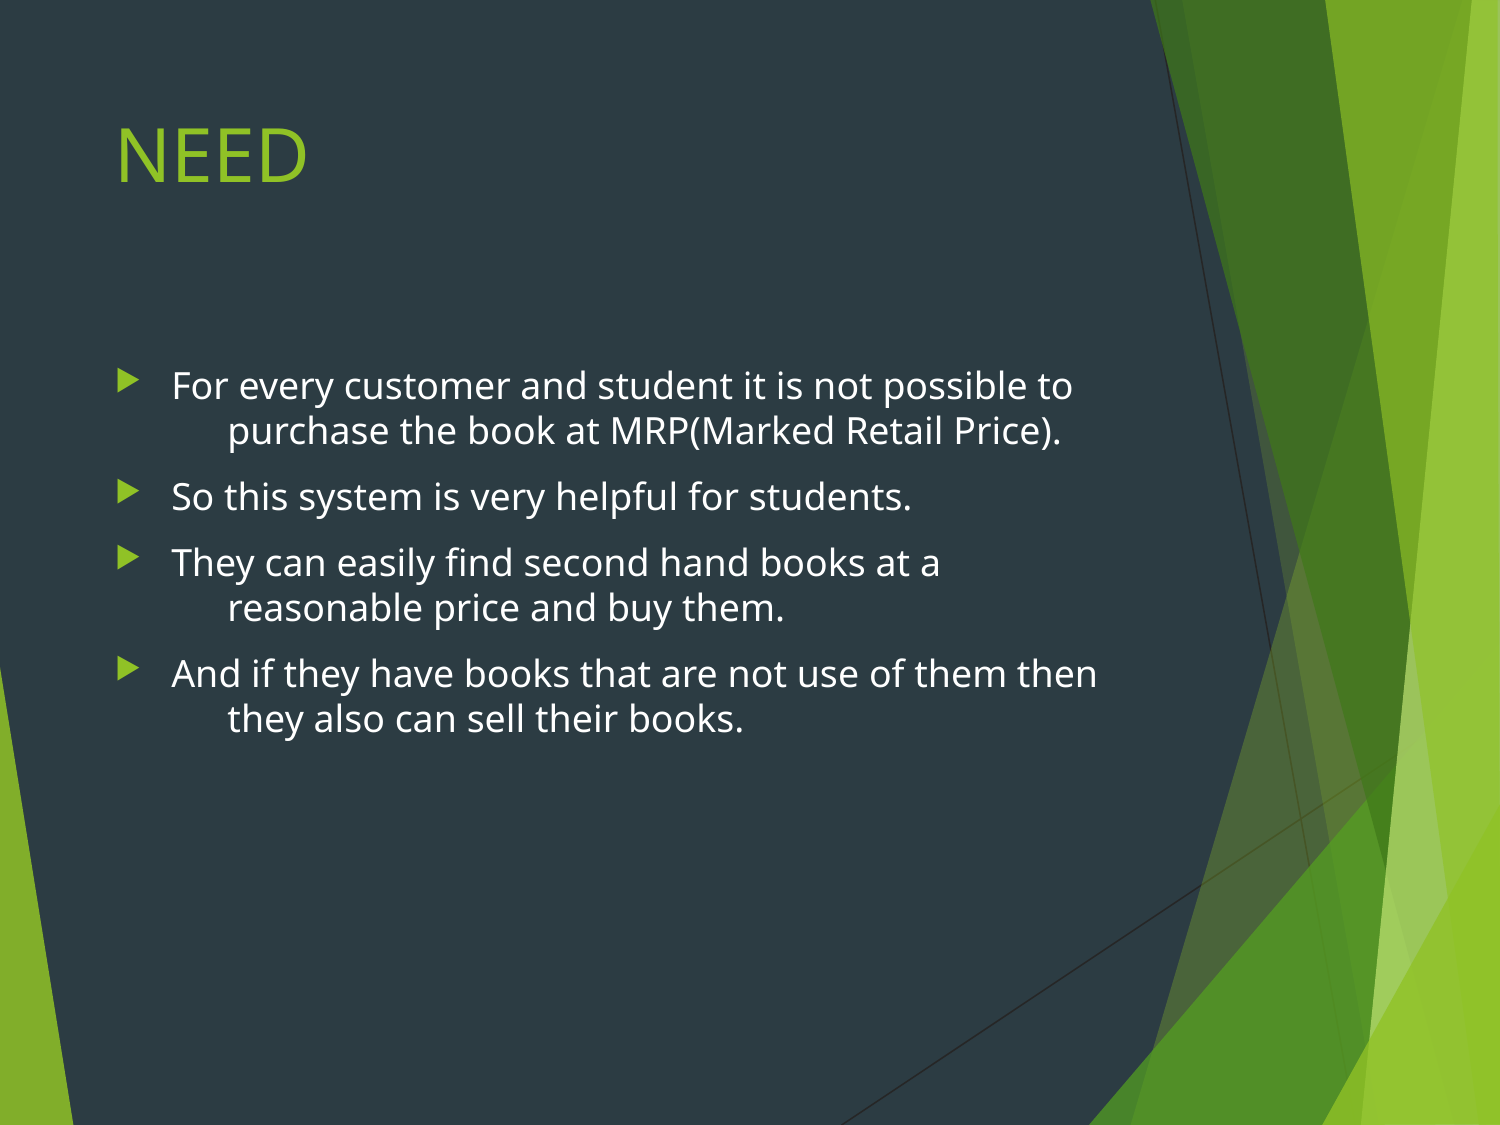

# NEED
For every customer and student it is not possible to purchase the book at MRP(Marked Retail Price).
So this system is very helpful for students.
They can easily find second hand books at a reasonable price and buy them.
And if they have books that are not use of them then they also can sell their books.